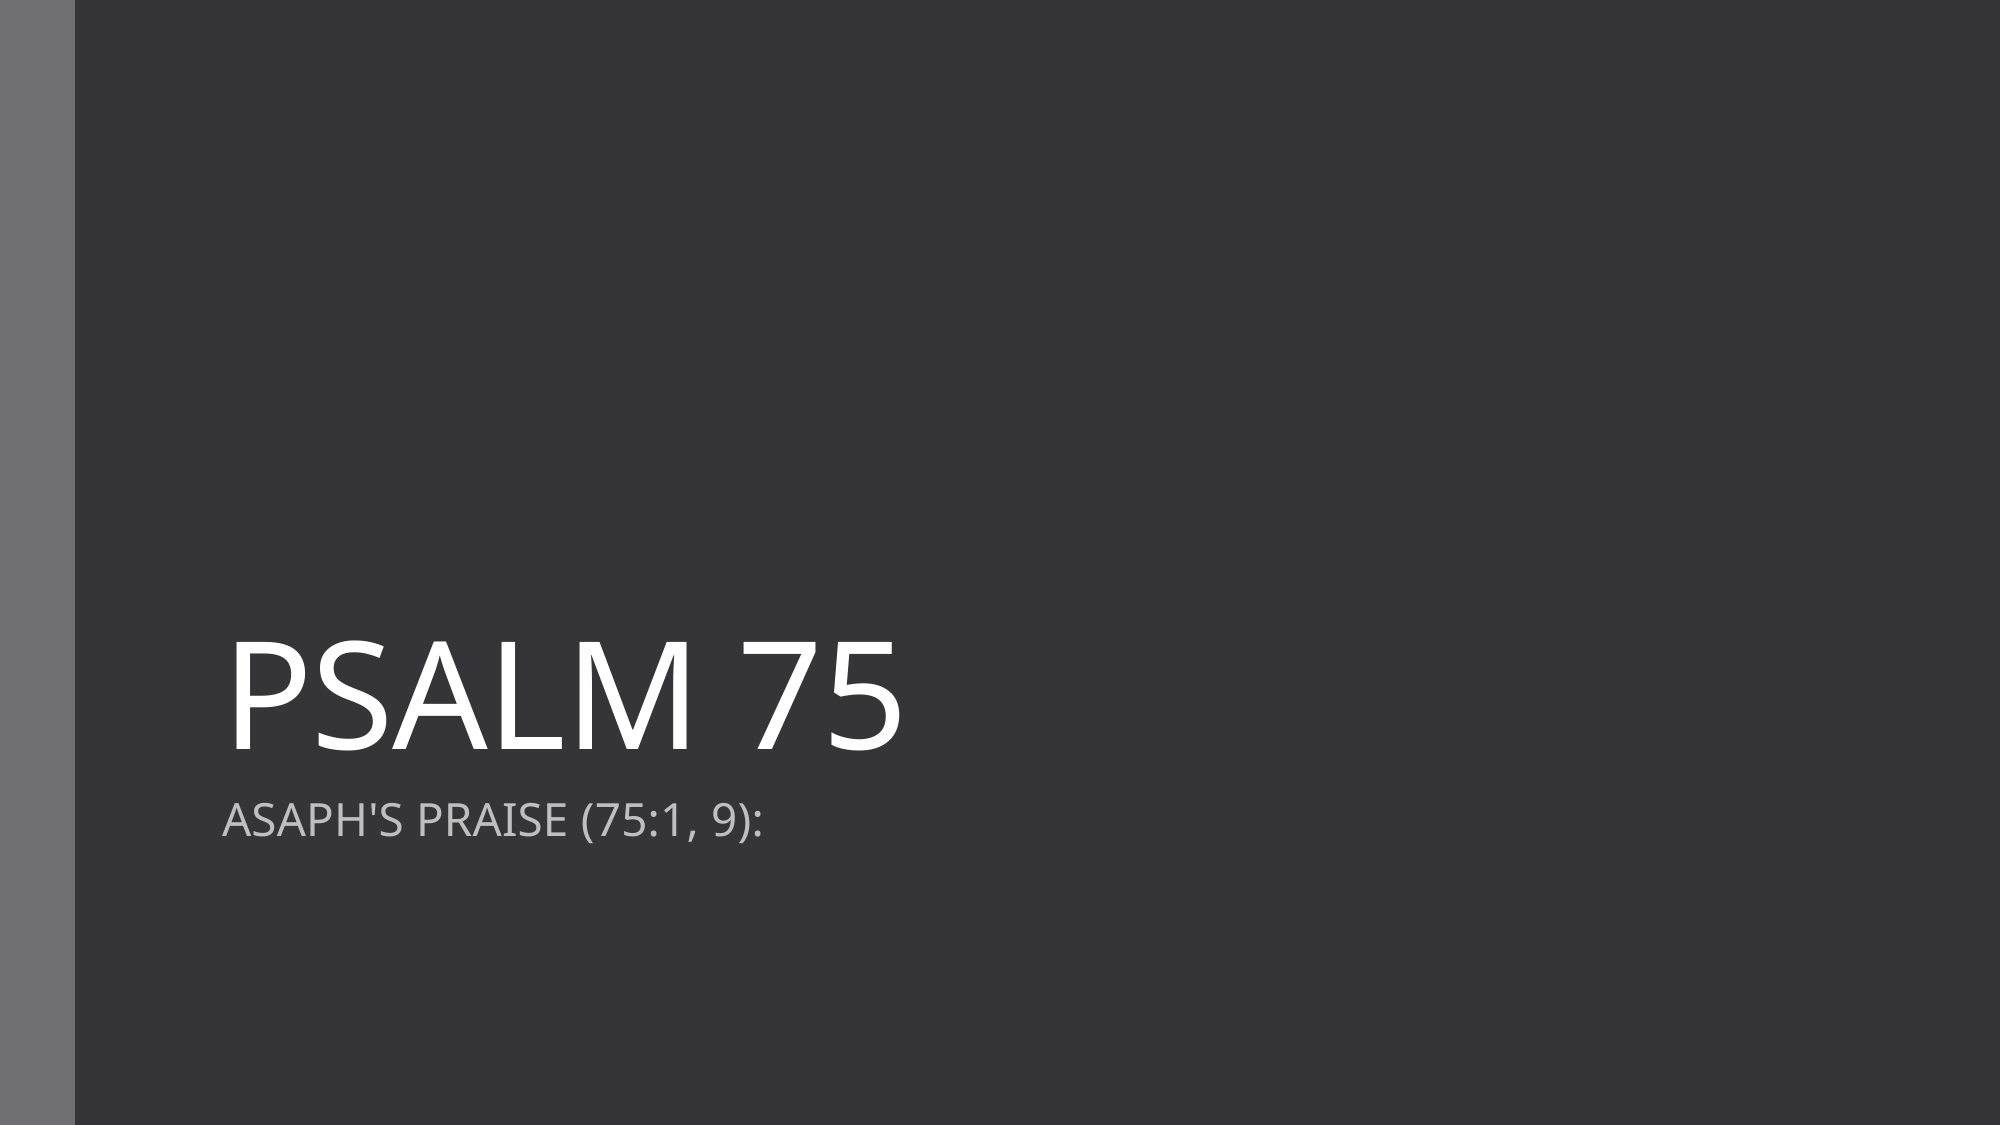

# PSALM 75
ASAPH'S PRAISE (75:1, 9):